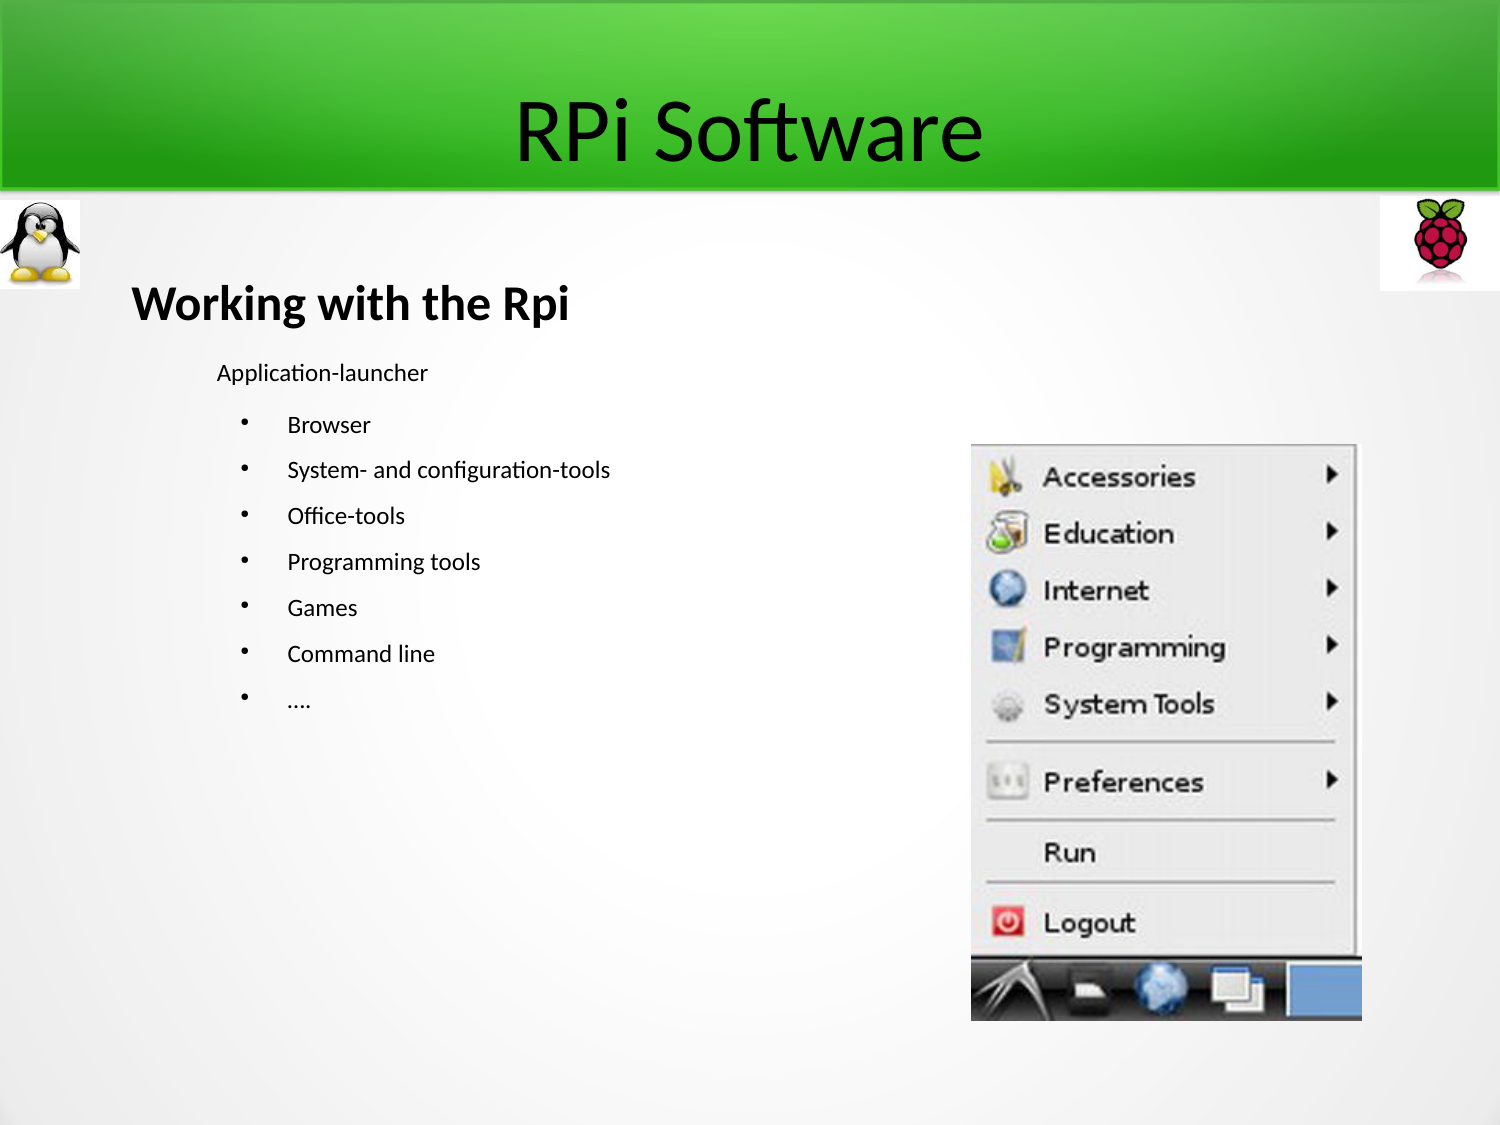

# RPi Software
Working with the Rpi
Application-launcher
Browser
System- and configuration-tools
Office-tools
Programming tools
Games
Command line
….